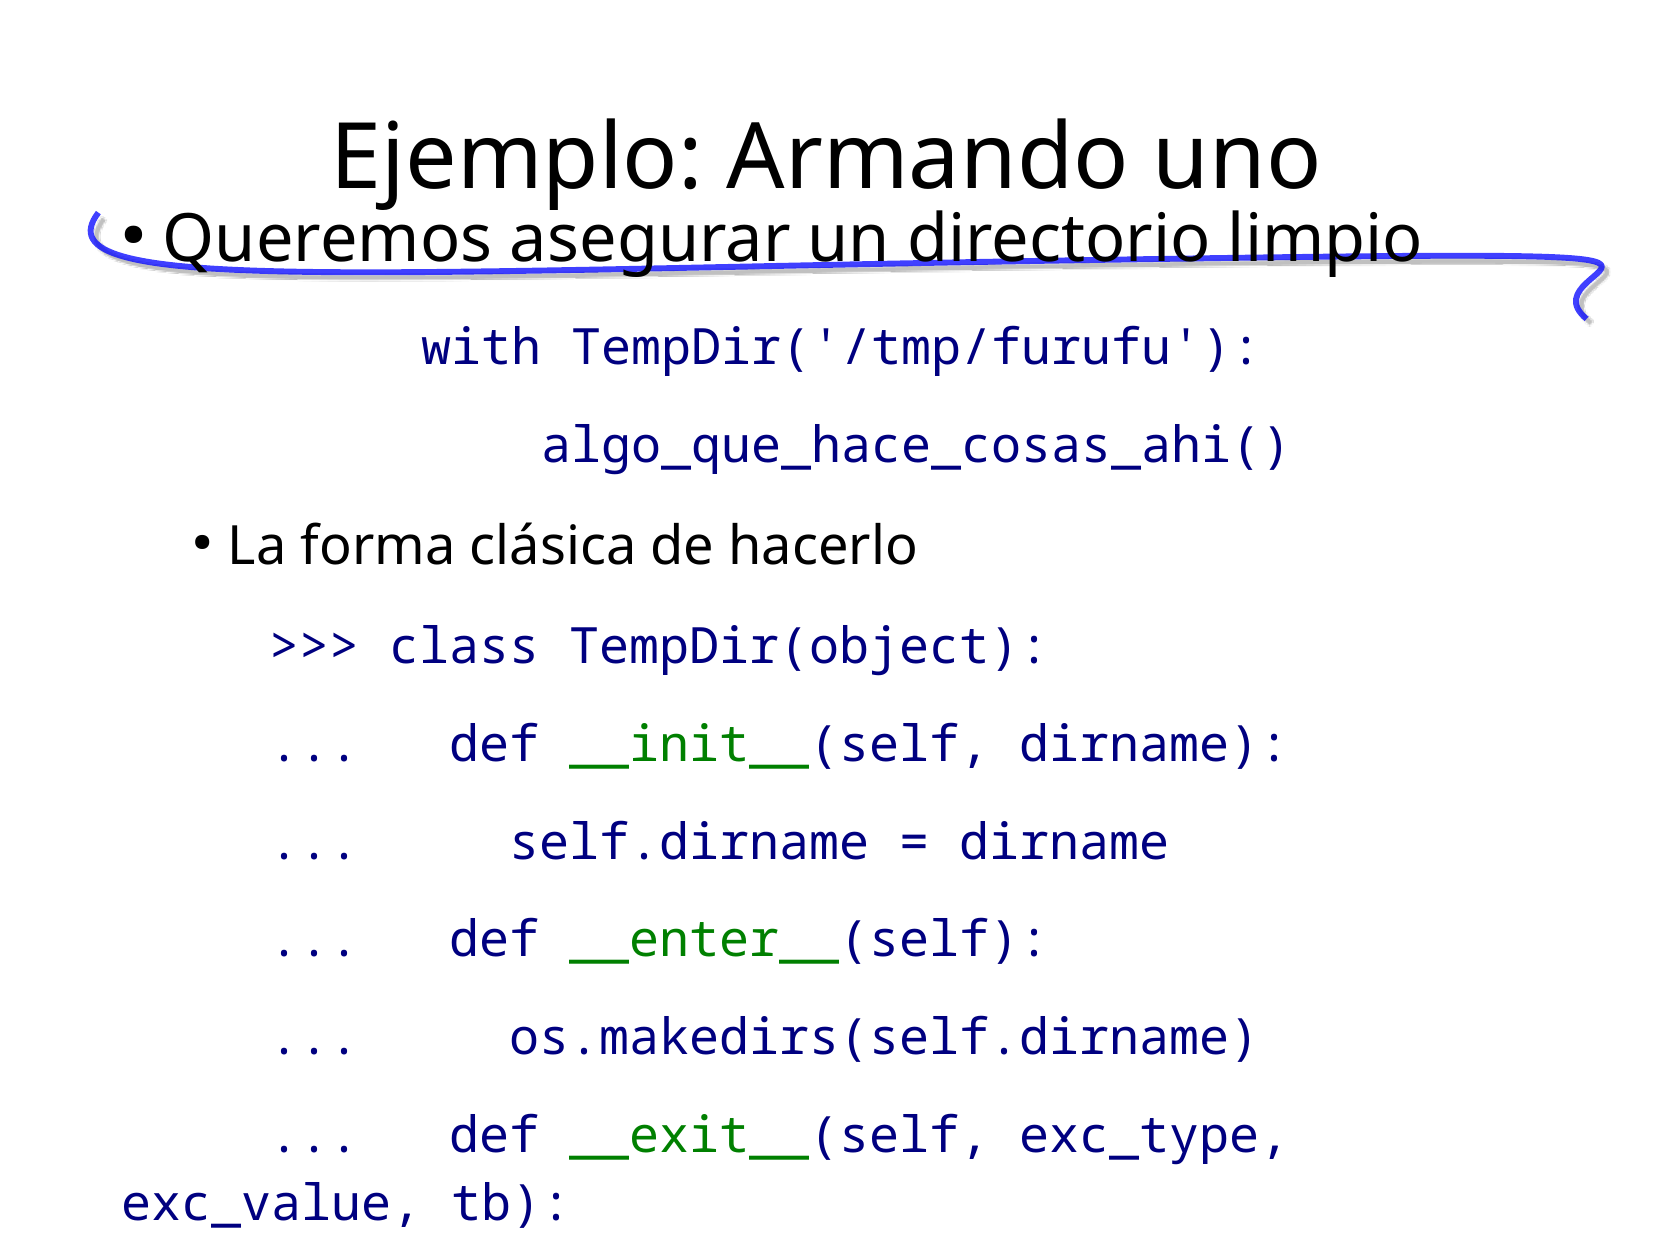

Ejemplo: Armando uno
# Queremos asegurar un directorio limpio
 with TempDir('/tmp/furufu'):
 algo_que_hace_cosas_ahi()
La forma clásica de hacerlo
		>>> class TempDir(object):
		... def __init__(self, dirname):
		... self.dirname = dirname
		... def __enter__(self):
		... os.makedirs(self.dirname)
		... def __exit__(self, exc_type, exc_value, tb):
		... shutil.rmtree(self.dirname)